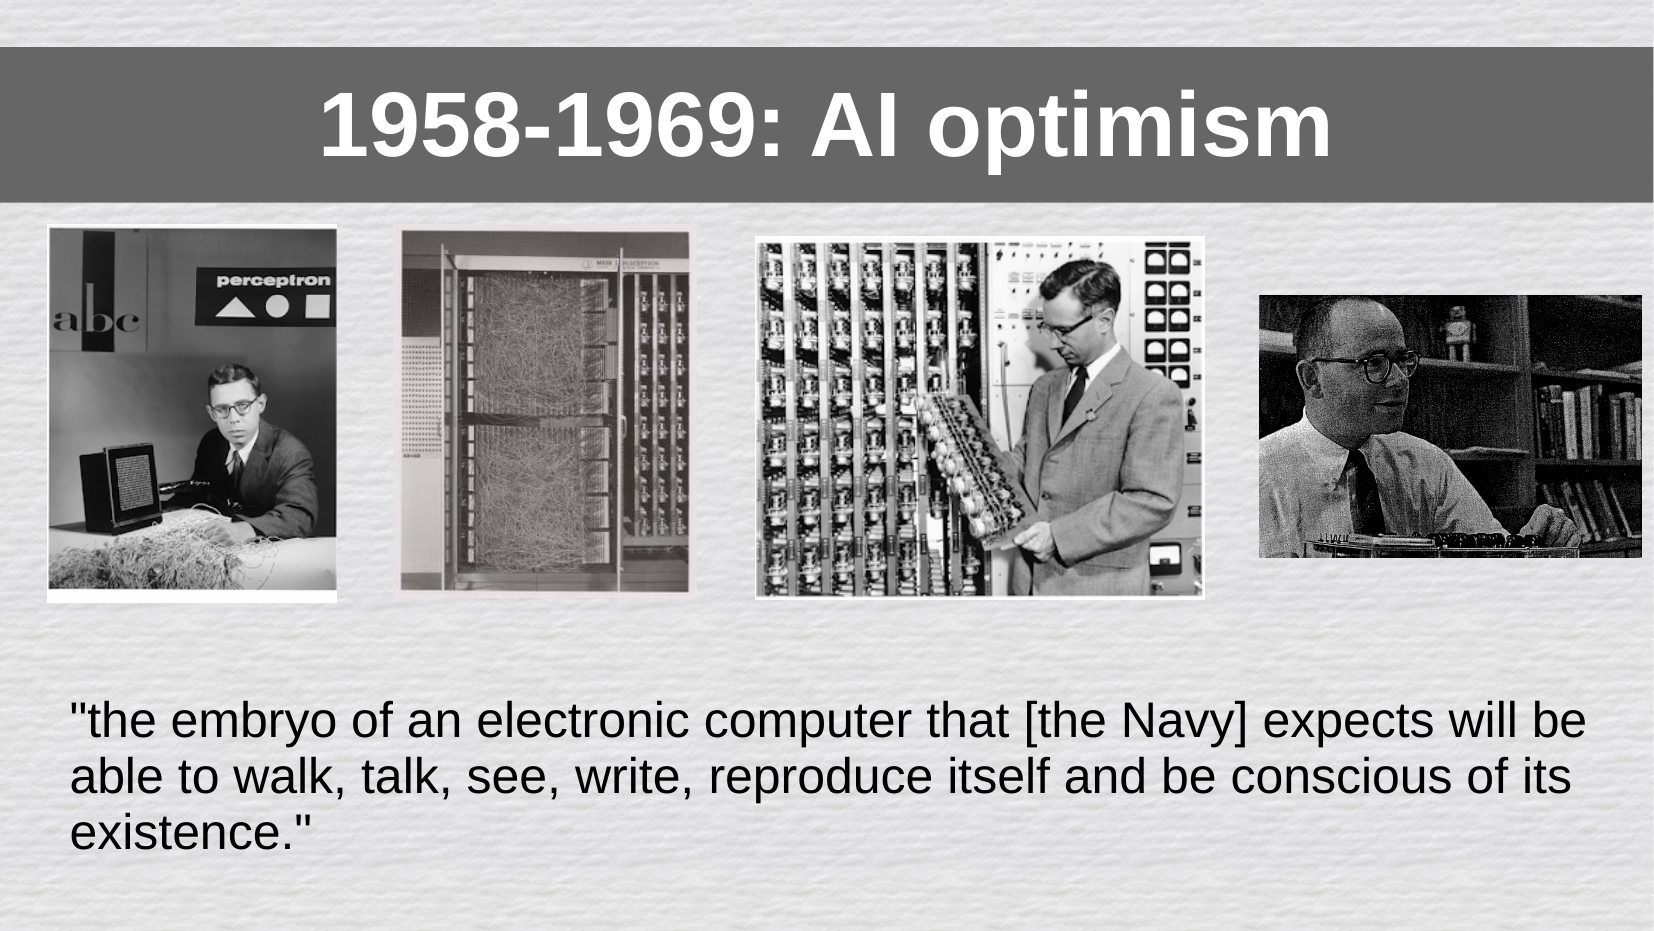

# 1958-1969: AI optimism
"the embryo of an electronic computer that [the Navy] expects will be able to walk, talk, see, write, reproduce itself and be conscious of its existence."